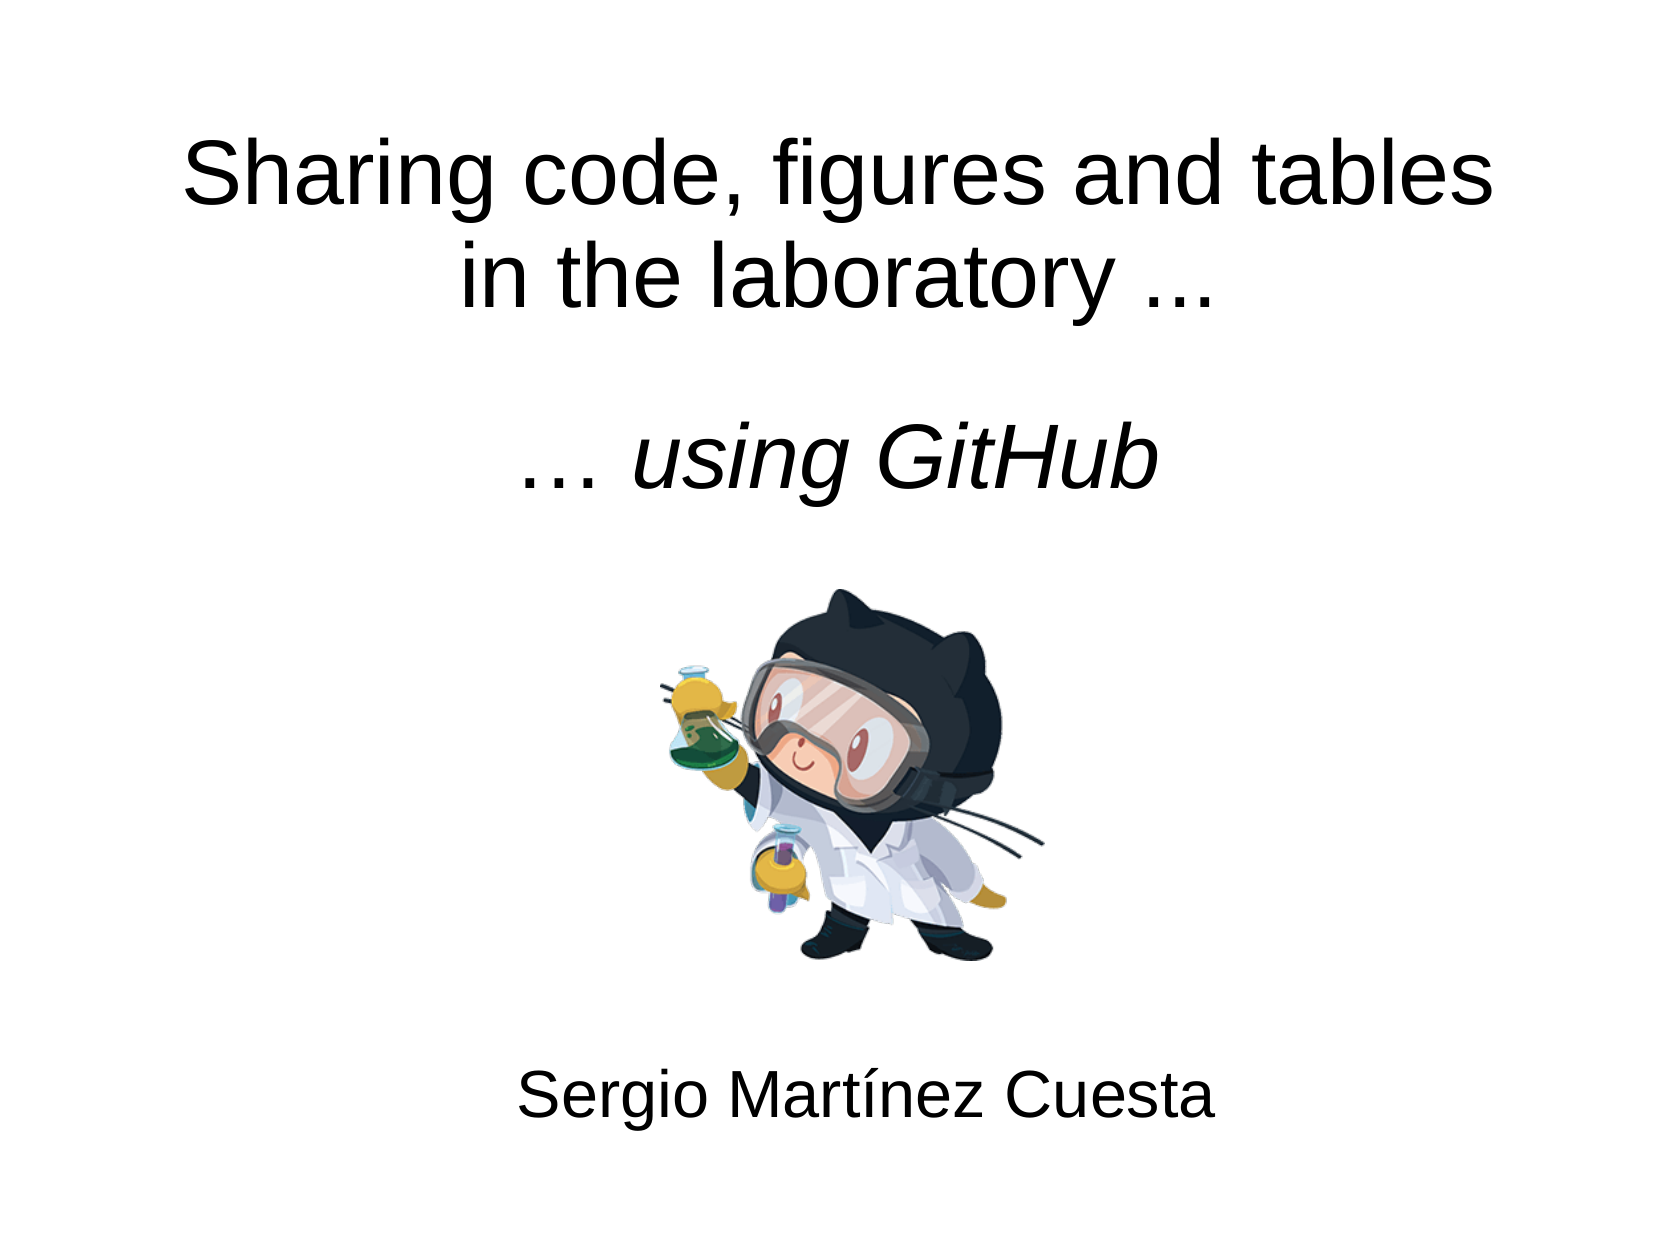

Sharing code, figures and tables in the laboratory ...
… using GitHub
Sergio Martínez Cuesta